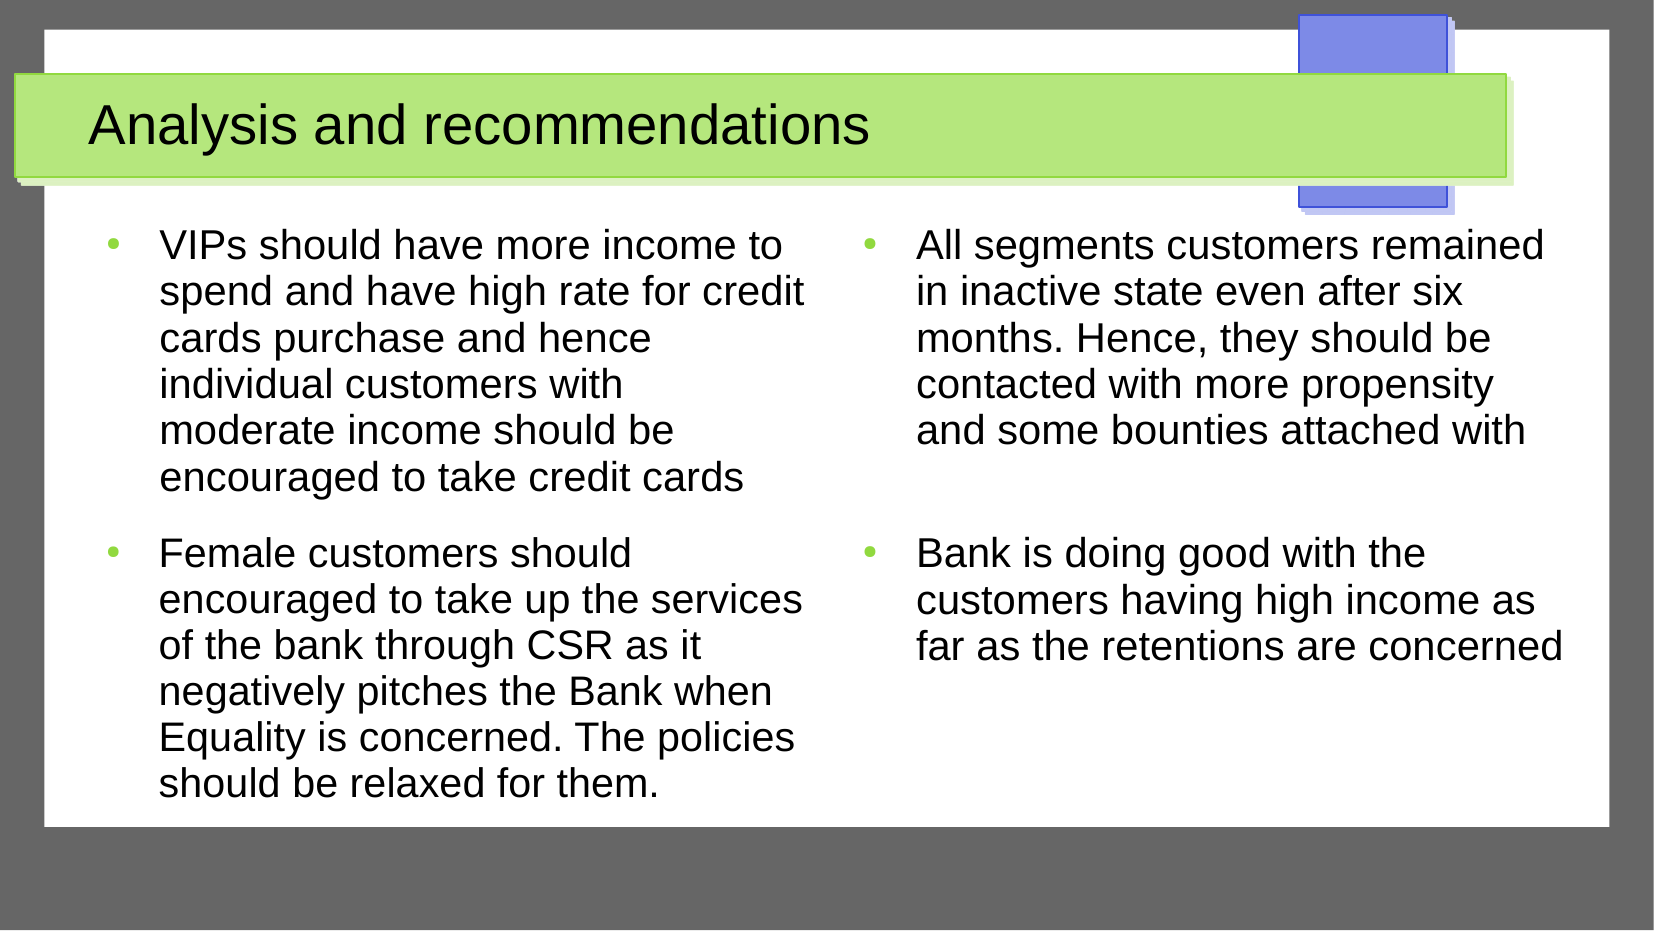

# Analysis and recommendations
VIPs should have more income to spend and have high rate for credit cards purchase and hence individual customers with moderate income should be encouraged to take credit cards
All segments customers remained in inactive state even after six months. Hence, they should be contacted with more propensity and some bounties attached with
Female customers should encouraged to take up the services of the bank through CSR as it negatively pitches the Bank when Equality is concerned. The policies should be relaxed for them.
Bank is doing good with the customers having high income as far as the retentions are concerned